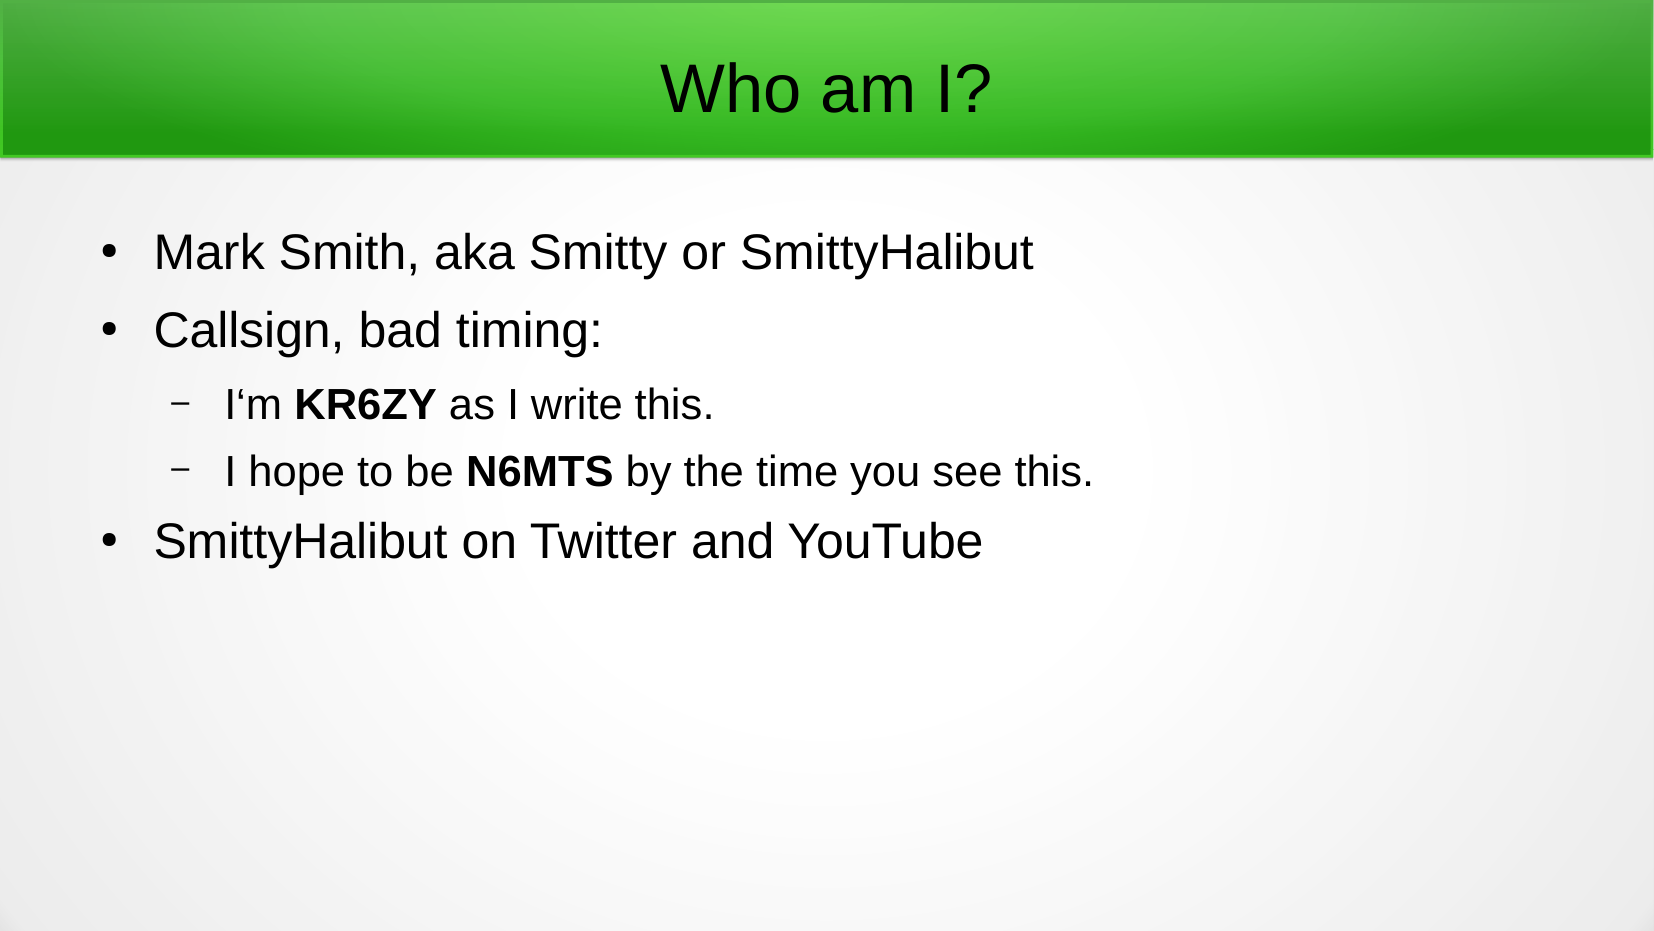

# Who am I?
Mark Smith, aka Smitty or SmittyHalibut
Callsign, bad timing:
I‘m KR6ZY as I write this.
I hope to be N6MTS by the time you see this.
SmittyHalibut on Twitter and YouTube